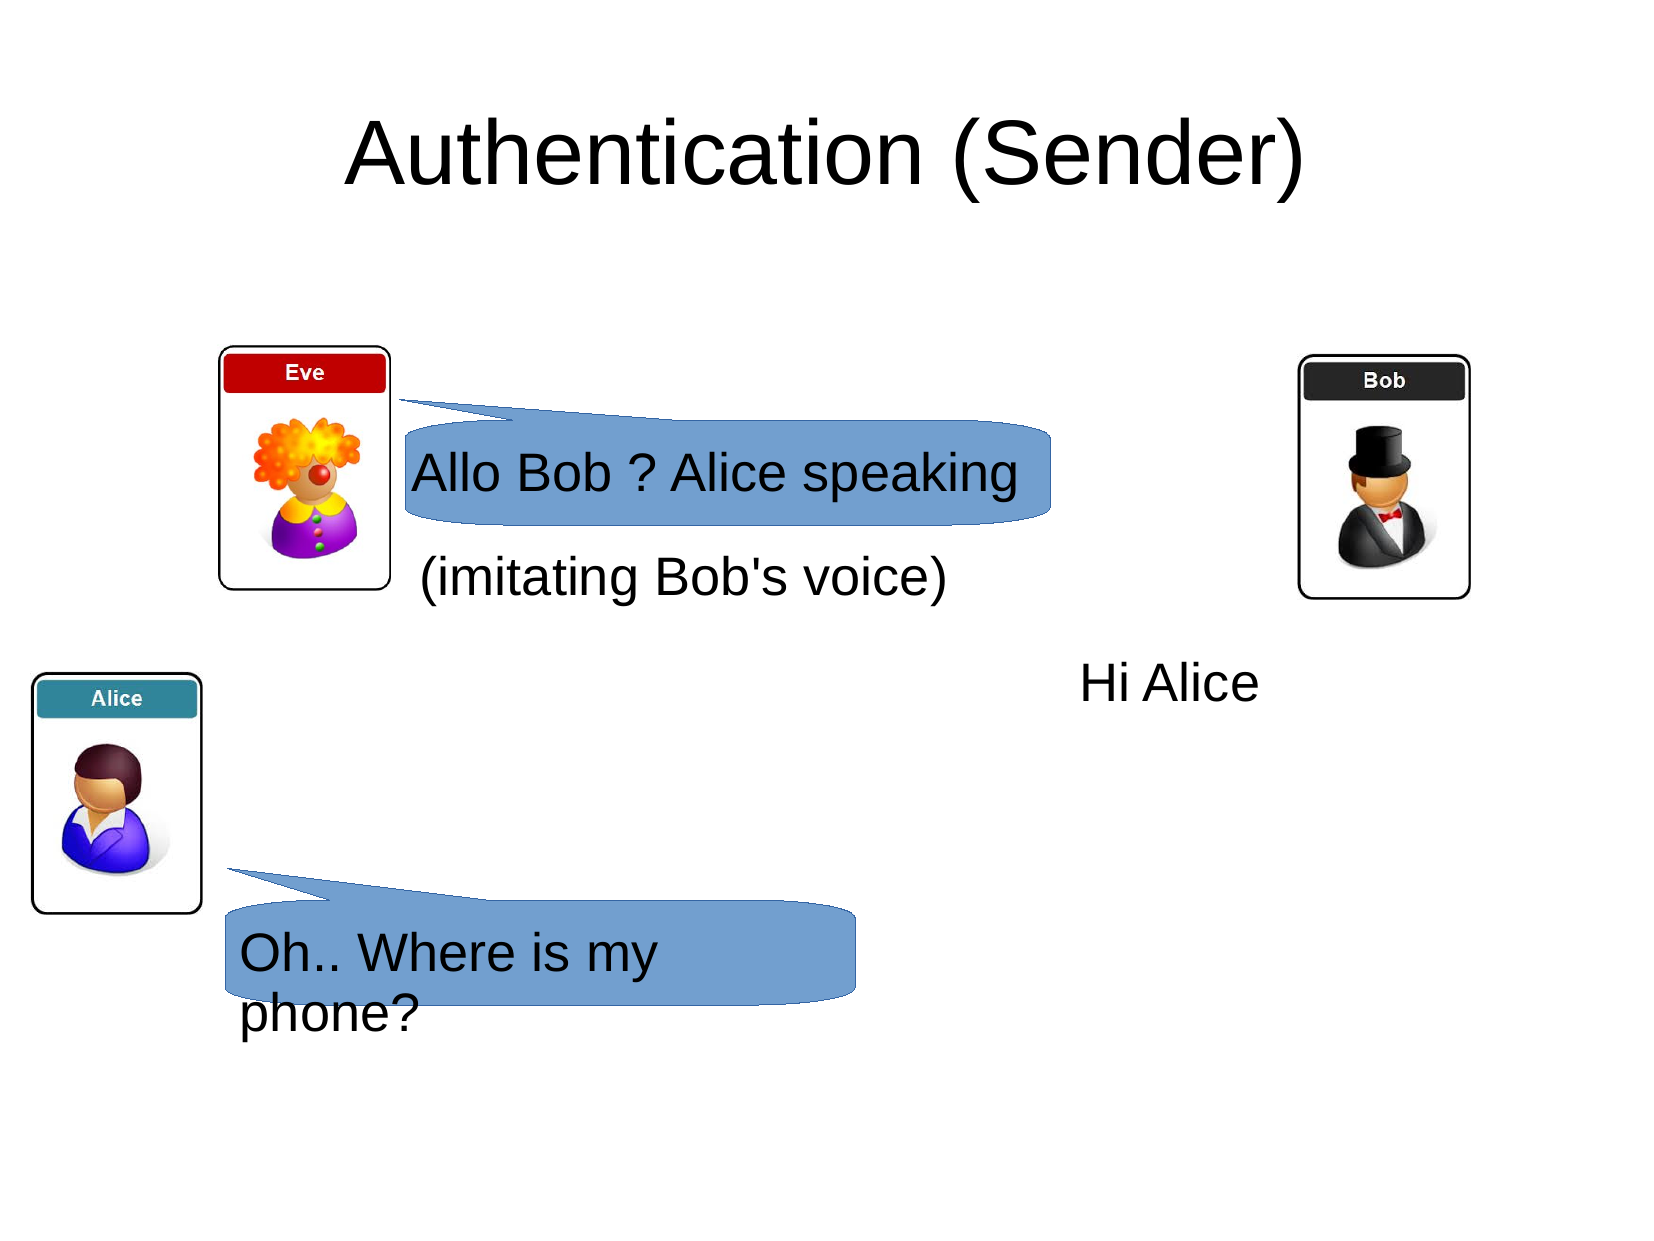

# Authentication (Sender)
Allo Bob ? Alice speaking
(imitating Bob's voice)
Hi Alice
Oh.. Where is my phone?